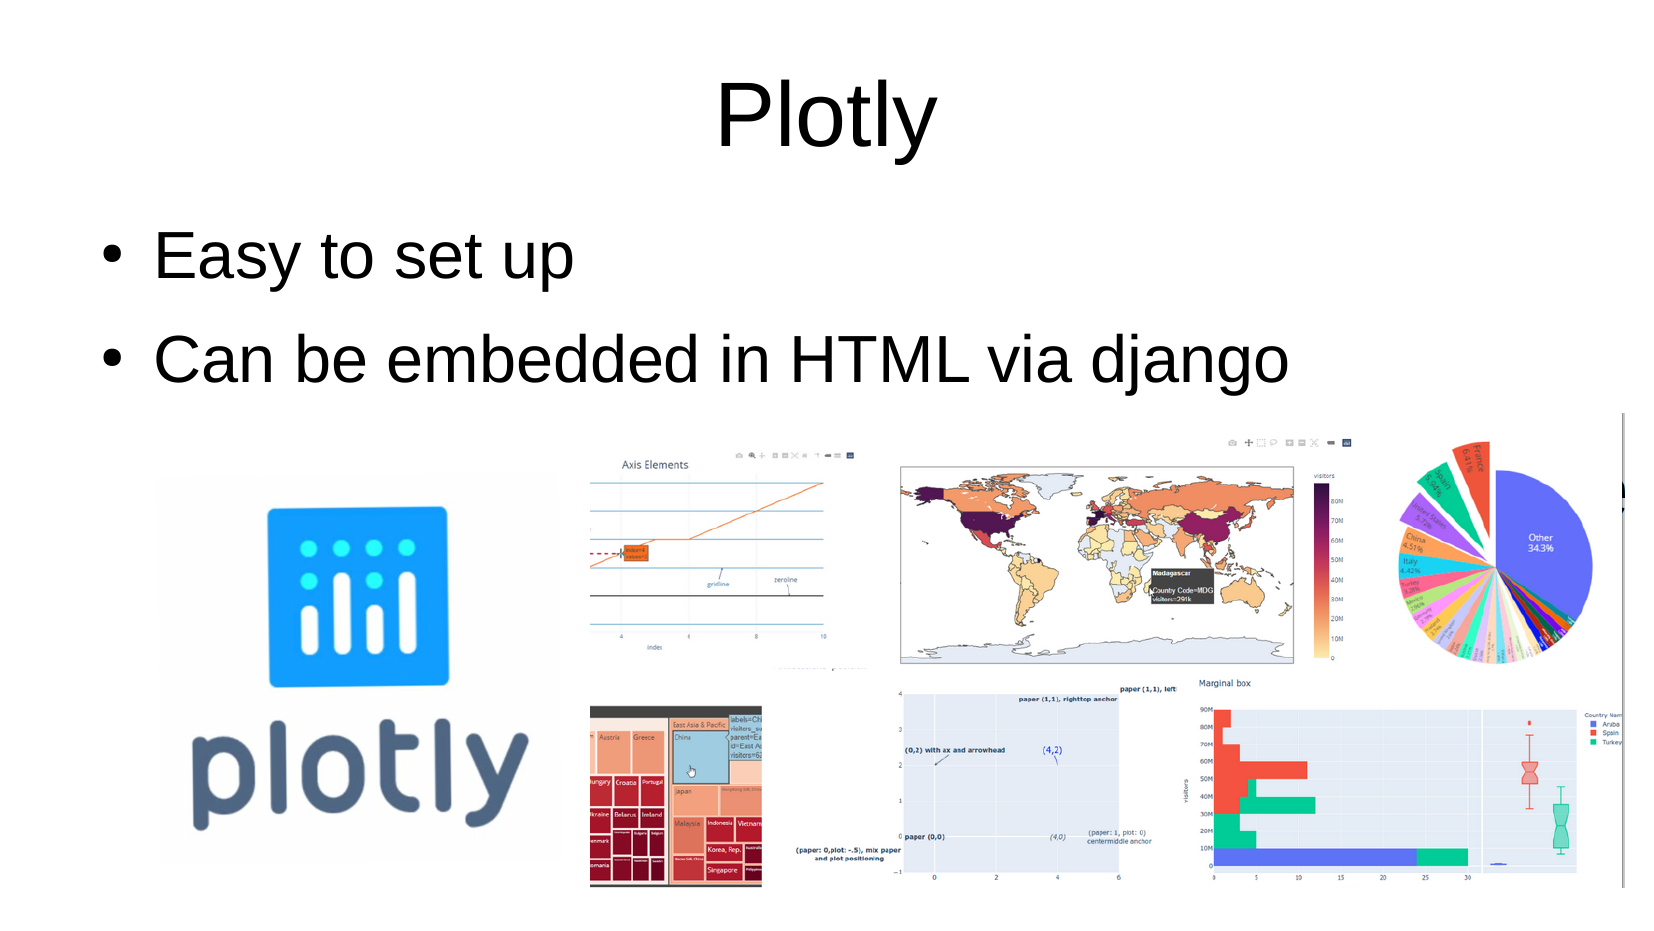

# Plotly
Easy to set up
Can be embedded in HTML via django